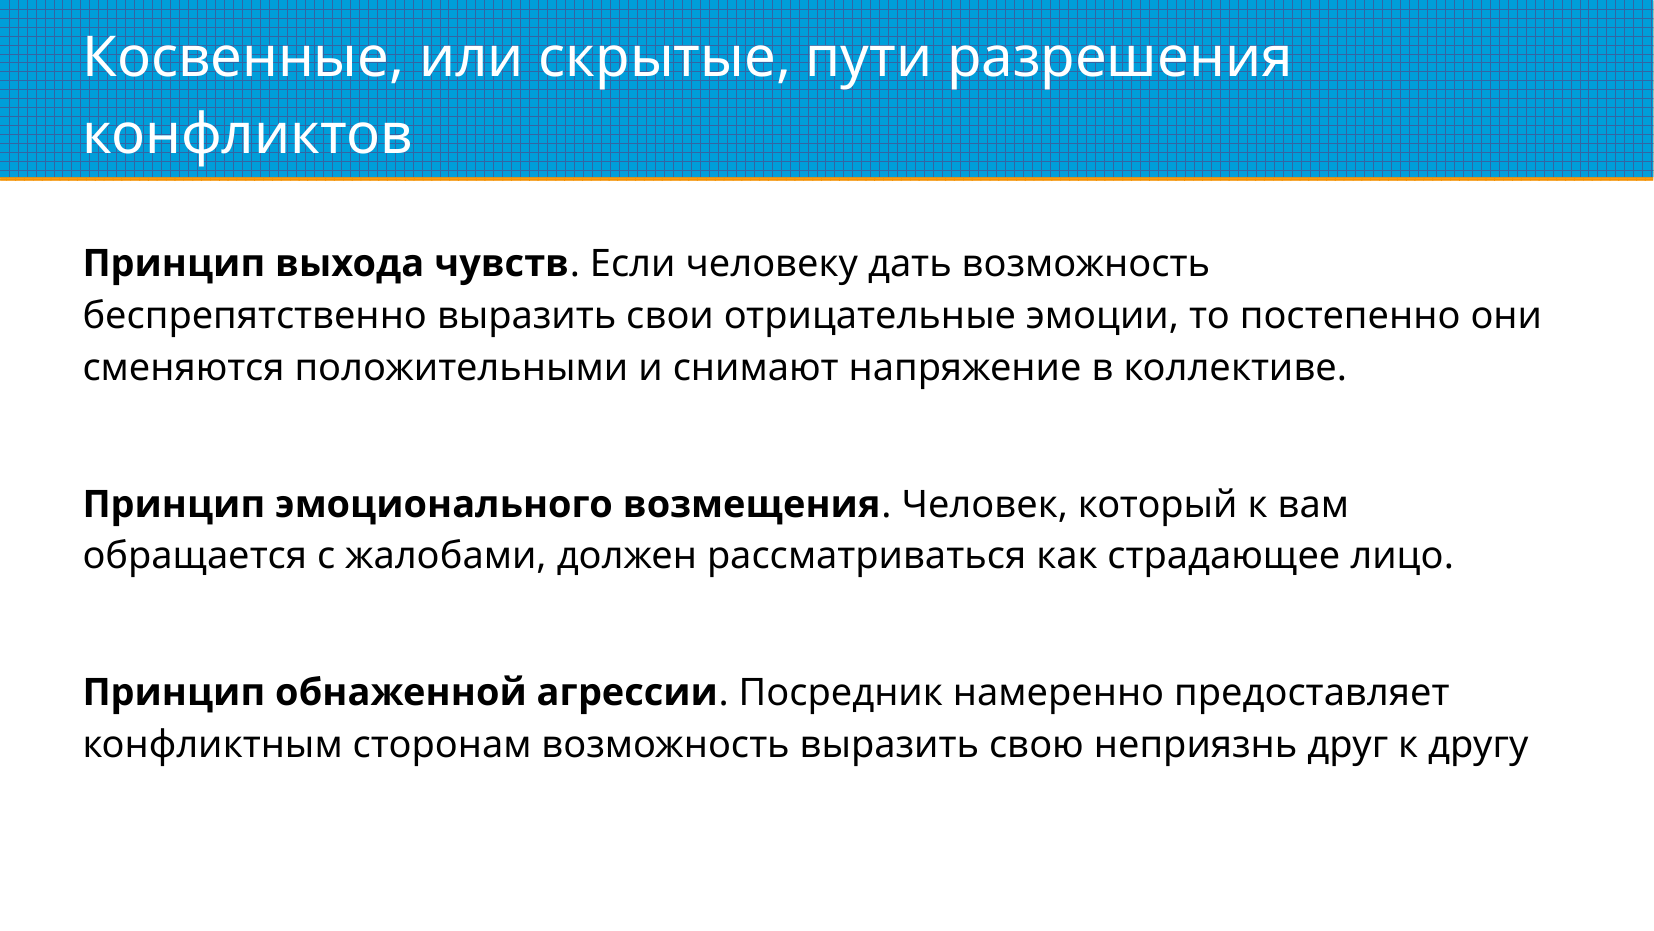

Косвенные, или скрытые, пути разрешения конфликтов
# Принцип выхода чувств. Если человеку дать возможность беспрепятственно выразить свои отрицательные эмоции, то постепенно они сменяются положительными и снимают напряжение в коллективе.
Принцип эмоционального возмещения. Человек, который к вам обращается с жалобами, должен рассматриваться как страдающее лицо.
Принцип обнаженной агрессии. Посредник намеренно предоставляет конфликтным сторонам возможность выразить свою неприязнь друг к другу